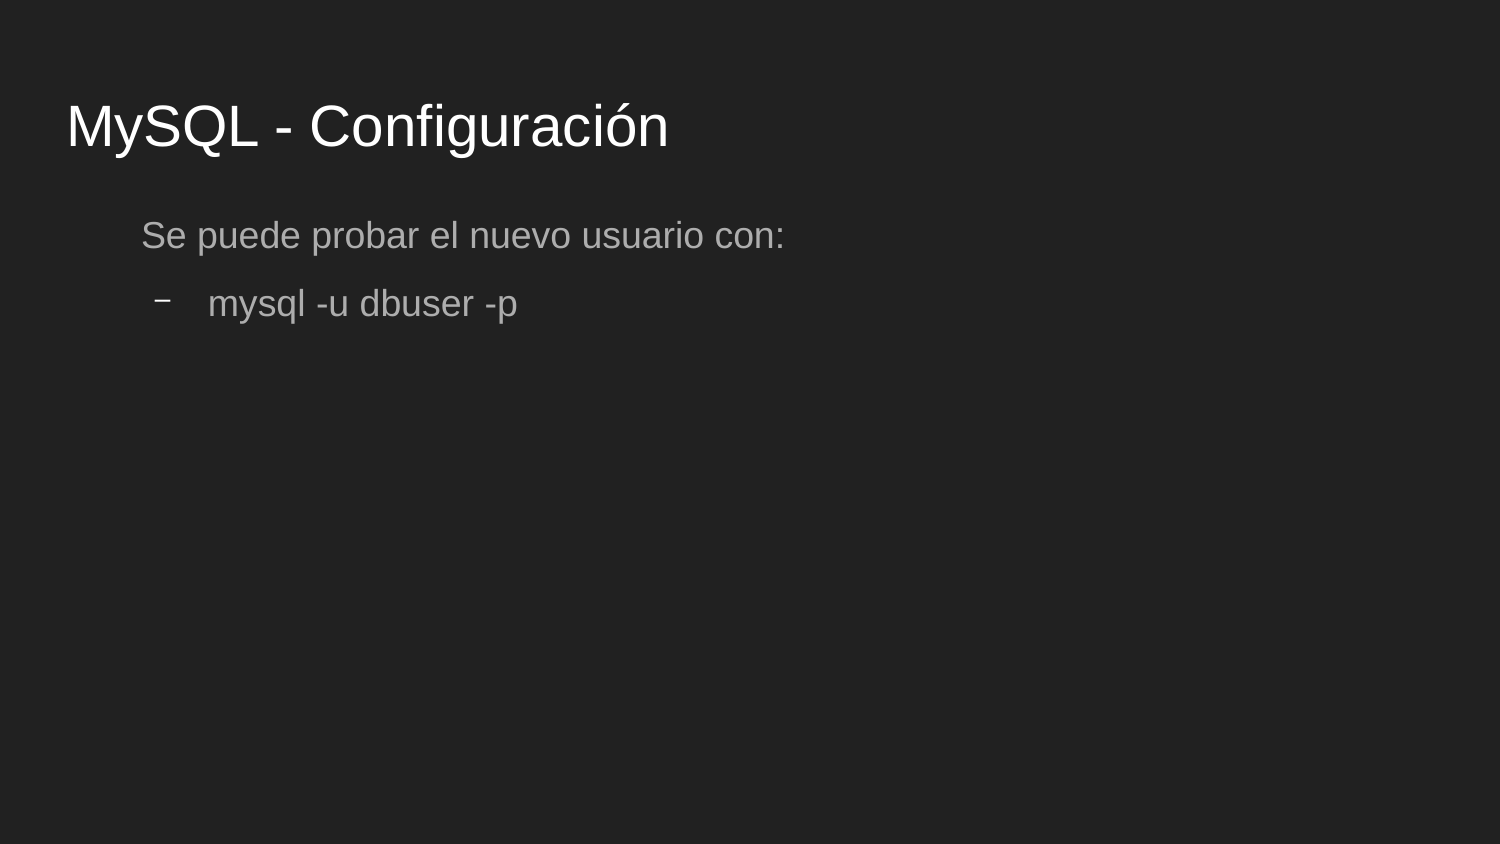

# MySQL - Configuración
Se puede probar el nuevo usuario con:
mysql -u dbuser -p